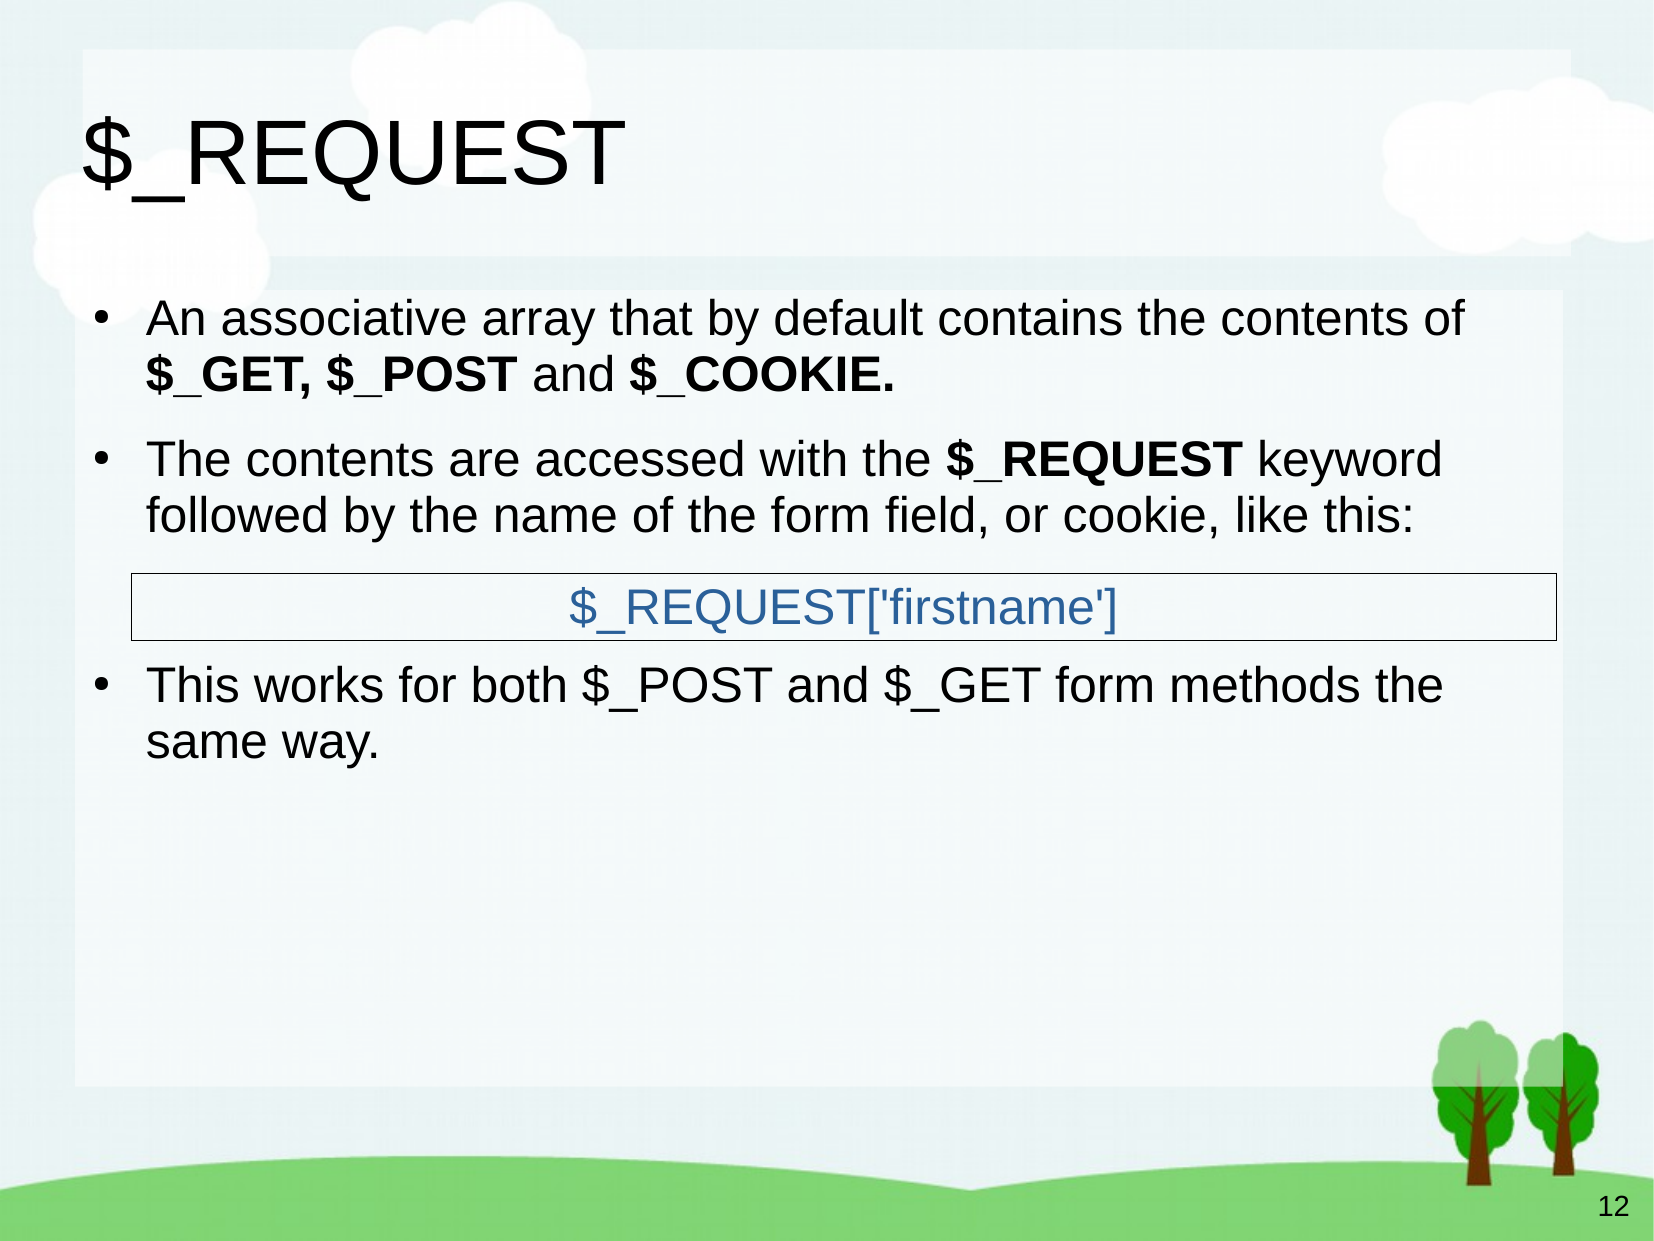

# $_REQUEST
An associative array that by default contains the contents of $_GET, $_POST and $_COOKIE.
The contents are accessed with the $_REQUEST keyword followed by the name of the form field, or cookie, like this:
This works for both $_POST and $_GET form methods the same way.
| $\_REQUEST['firstname'] |
| --- |
12